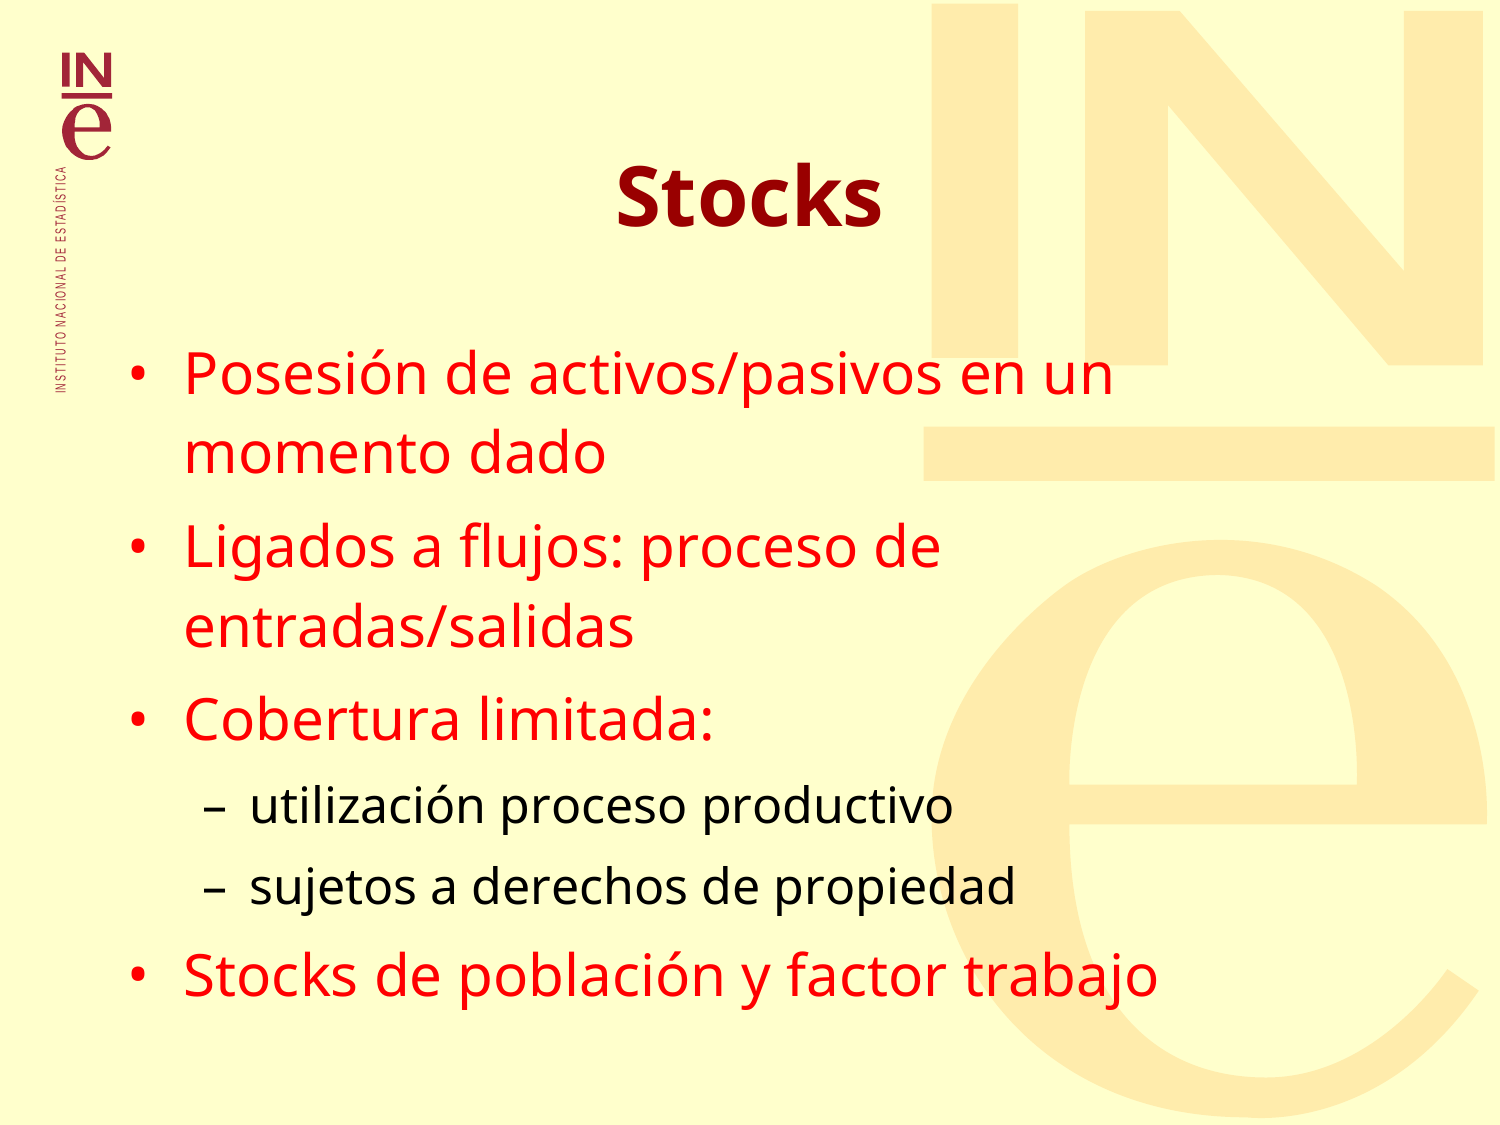

# Stocks
Posesión de activos/pasivos en un momento dado
Ligados a flujos: proceso de entradas/salidas
Cobertura limitada:
utilización proceso productivo
sujetos a derechos de propiedad
Stocks de población y factor trabajo